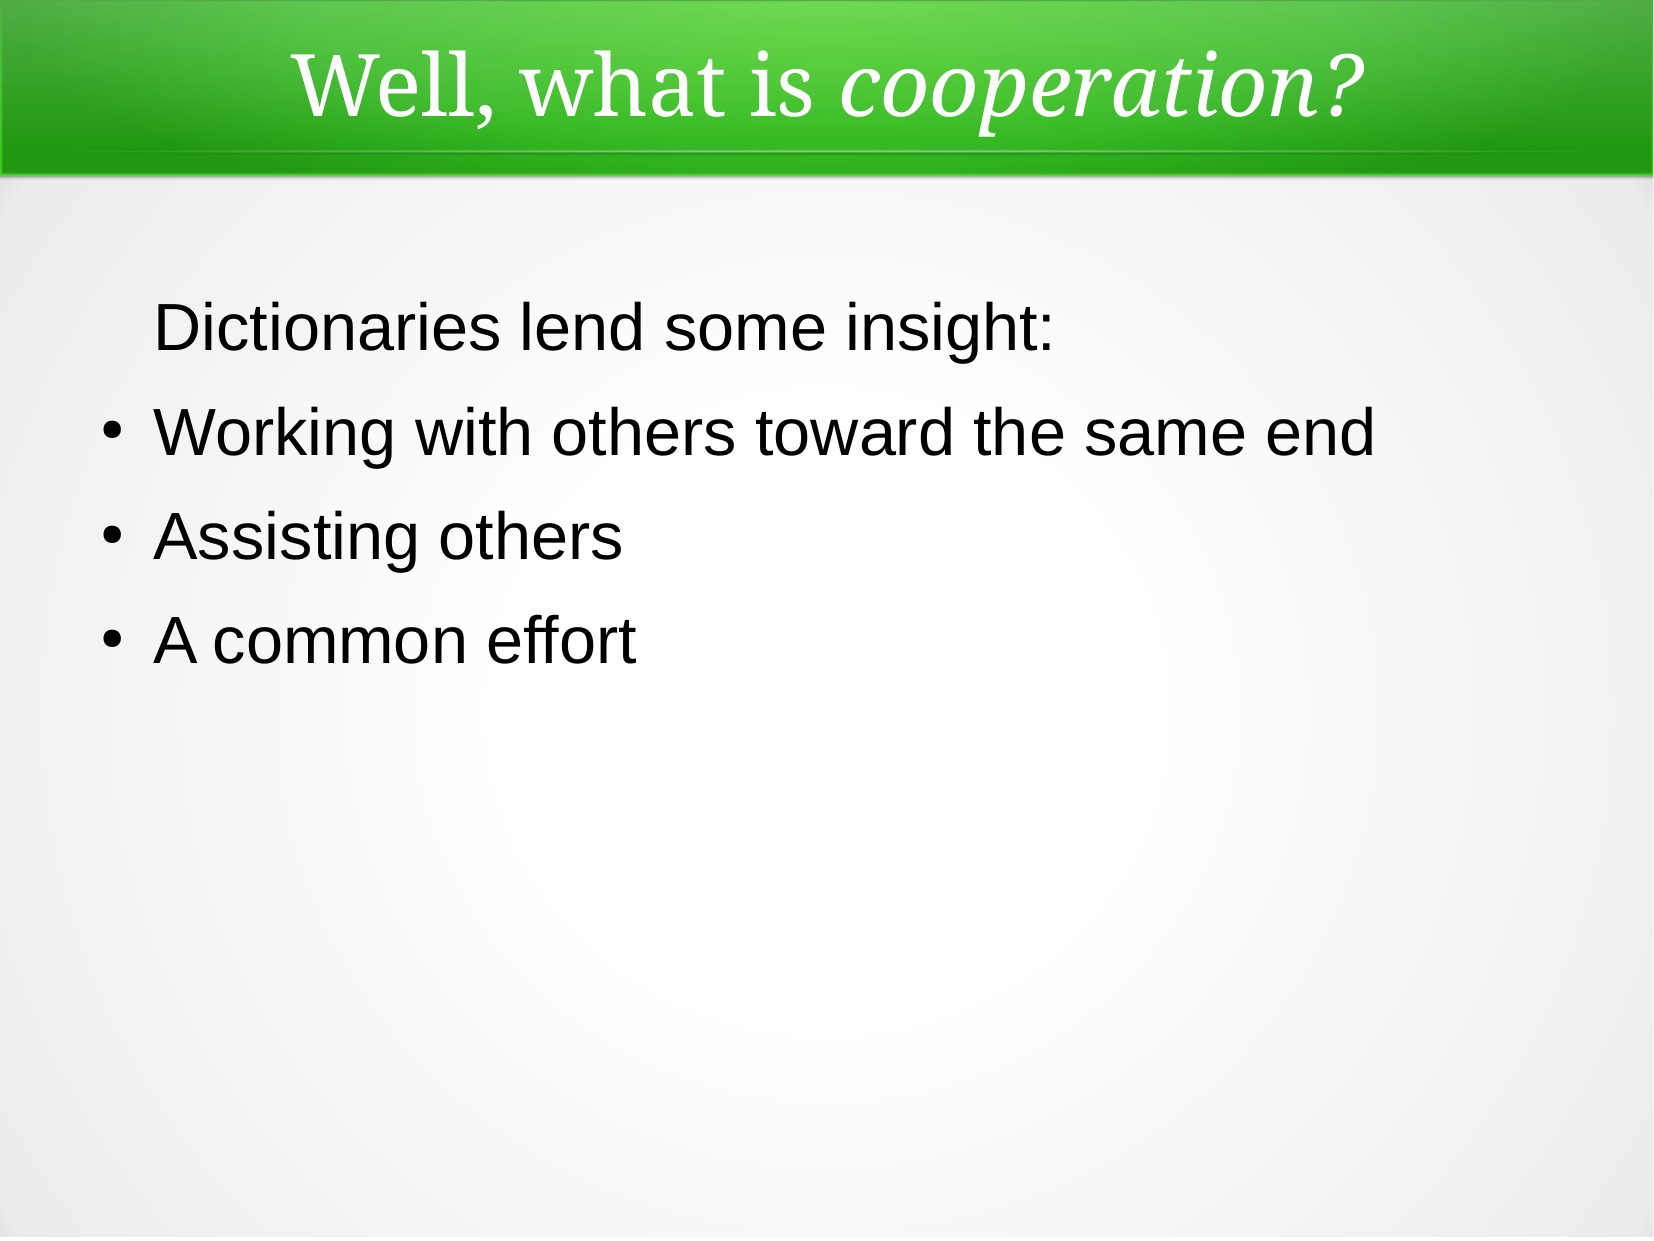

# Well, what is cooperation?
Dictionaries lend some insight:
Working with others toward the same end
Assisting others
A common effort